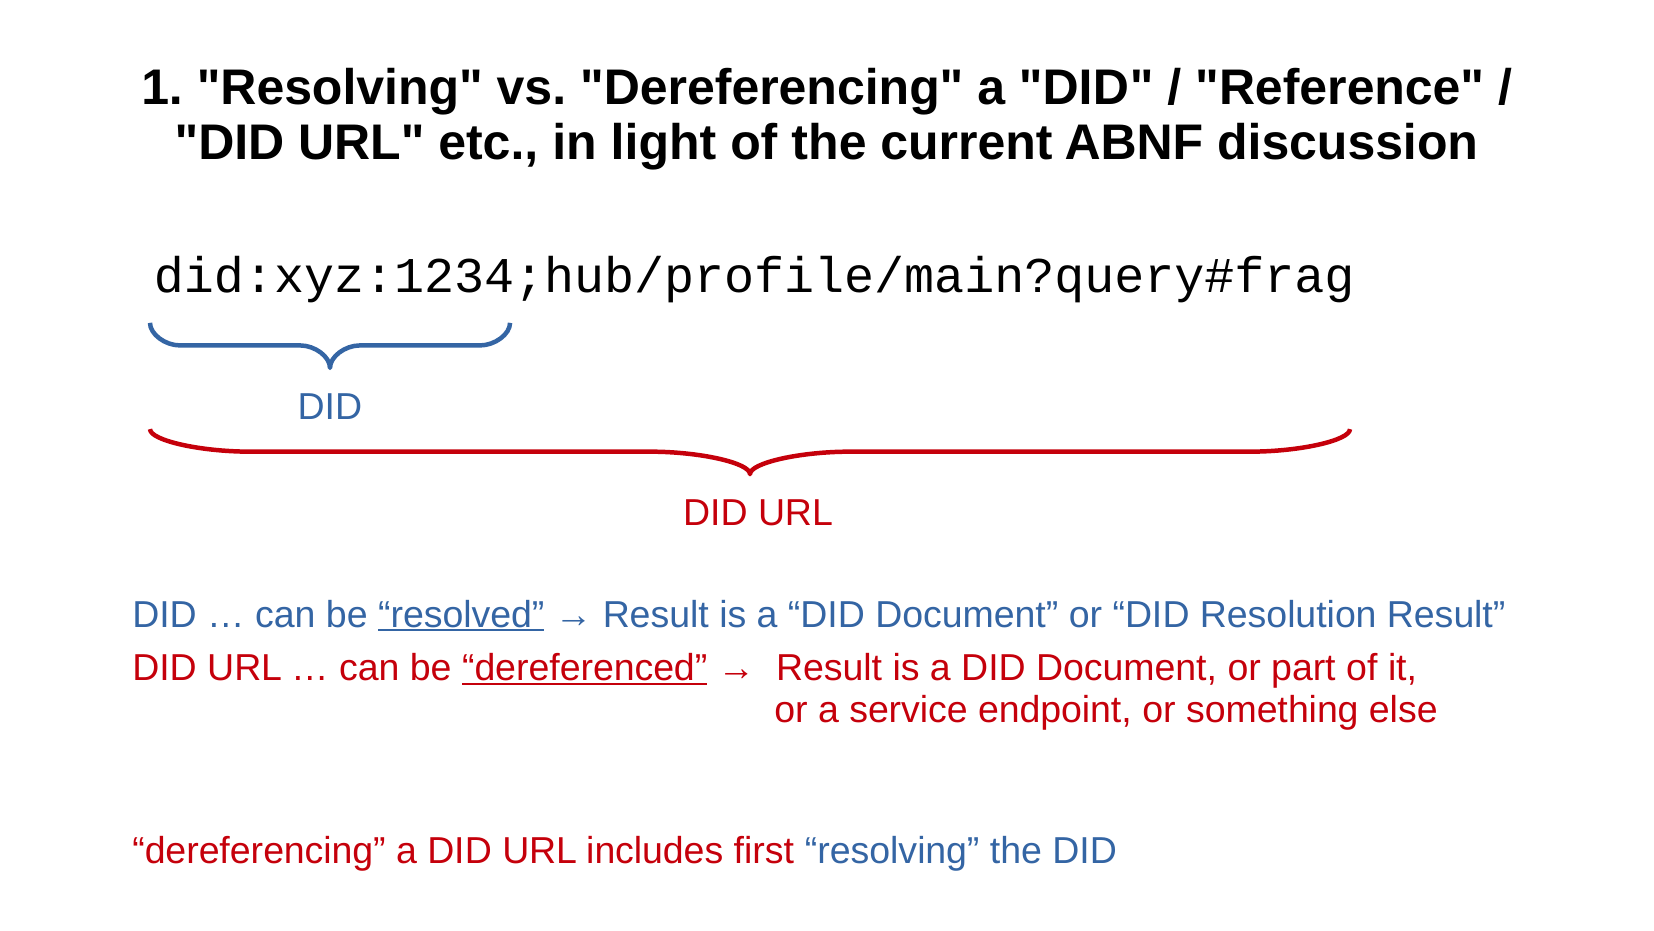

# 1. "Resolving" vs. "Dereferencing" a "DID" / "Reference" / "DID URL" etc., in light of the current ABNF discussion
did:xyz:1234;hub/profile/main?query#frag
DID
DID URL
DID … can be “resolved” → Result is a “DID Document” or “DID Resolution Result”
DID URL … can be “dereferenced” → Result is a DID Document, or part of it,
								 or a service endpoint, or something else
“dereferencing” a DID URL includes first “resolving” the DID